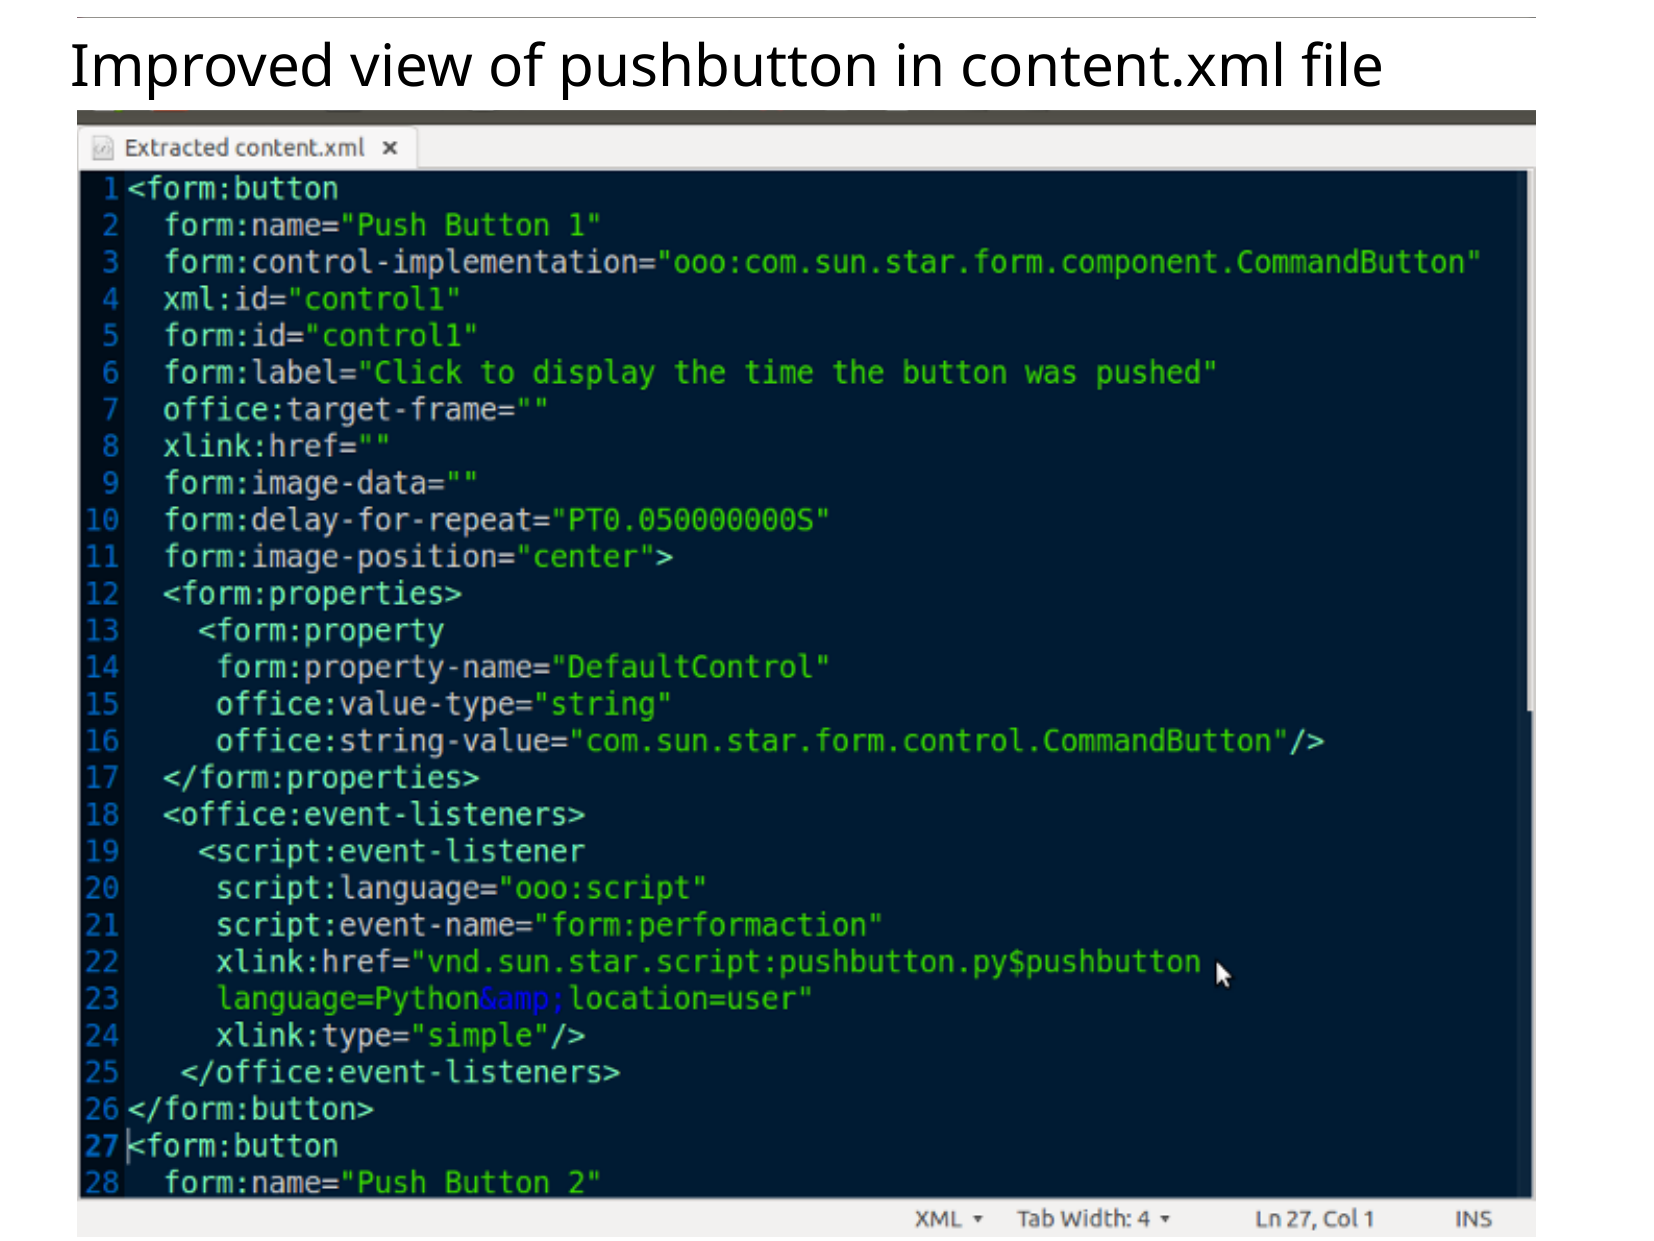

# Improved view of pushbutton in content.xml file